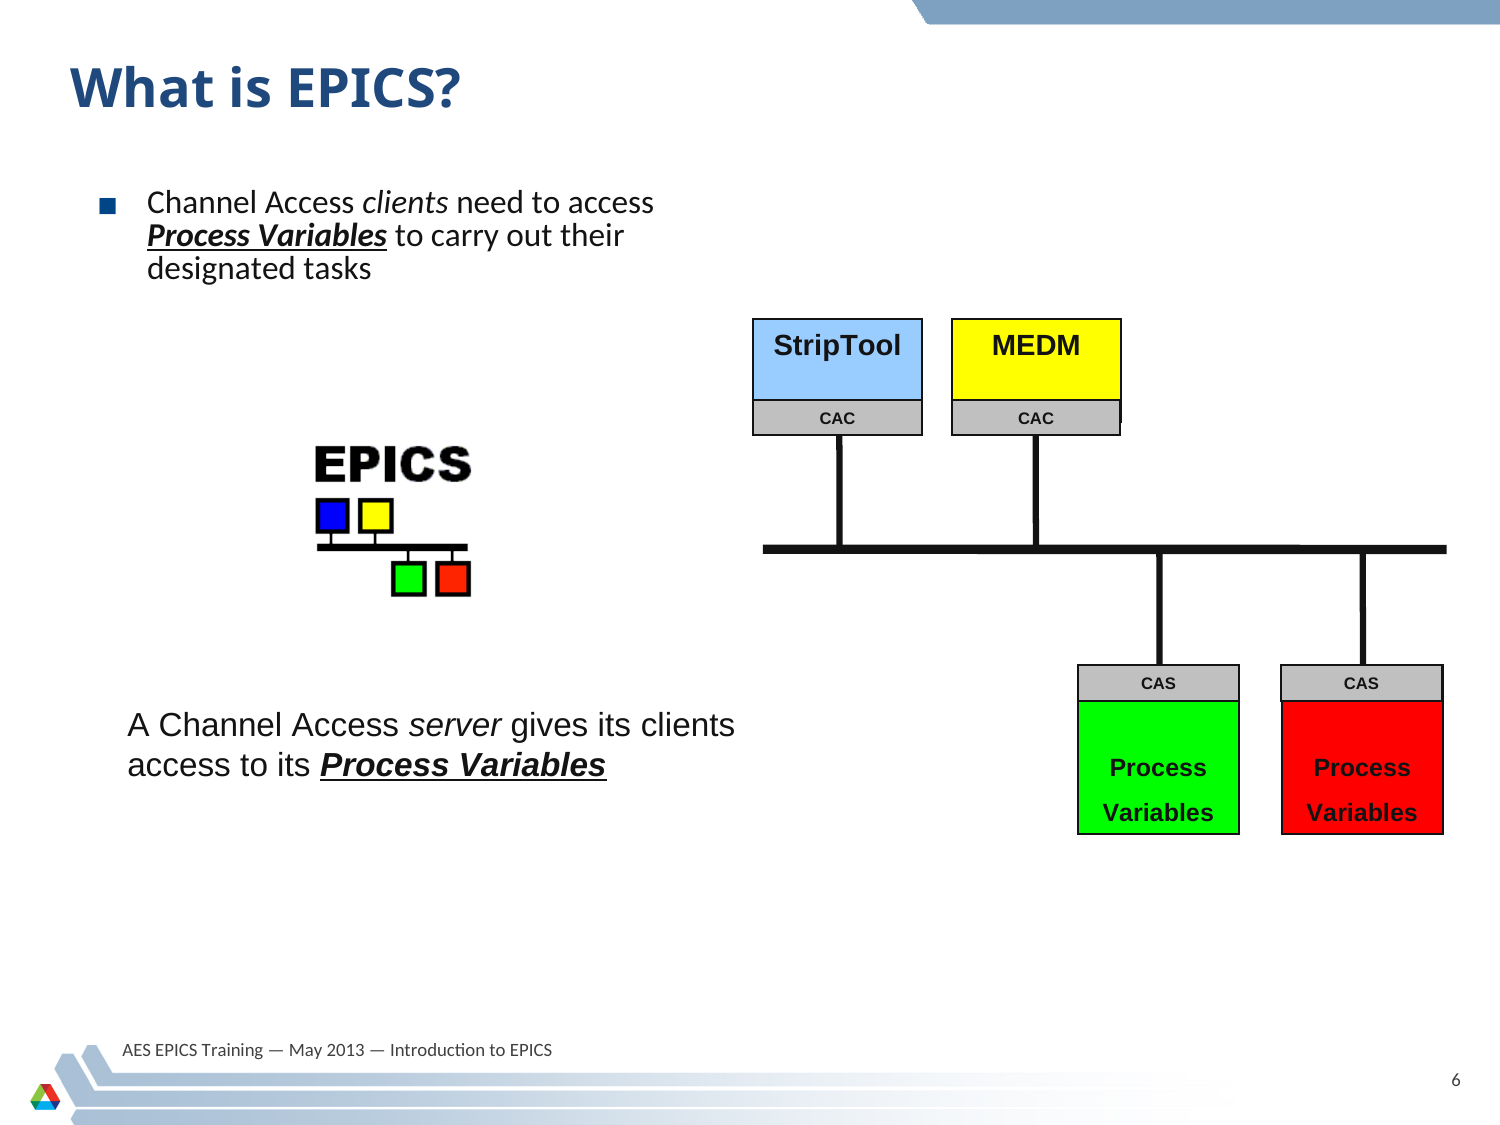

# What is EPICS?
Channel Access clients need to access Process Variables to carry out their designated tasks
StripTool
MEDM
CAC
CAC
Process
Variables
Process
Variables
CAS
CAS
A Channel Access server gives its clients access to its Process Variables
AES EPICS Training — May 2013 — Introduction to EPICS
6